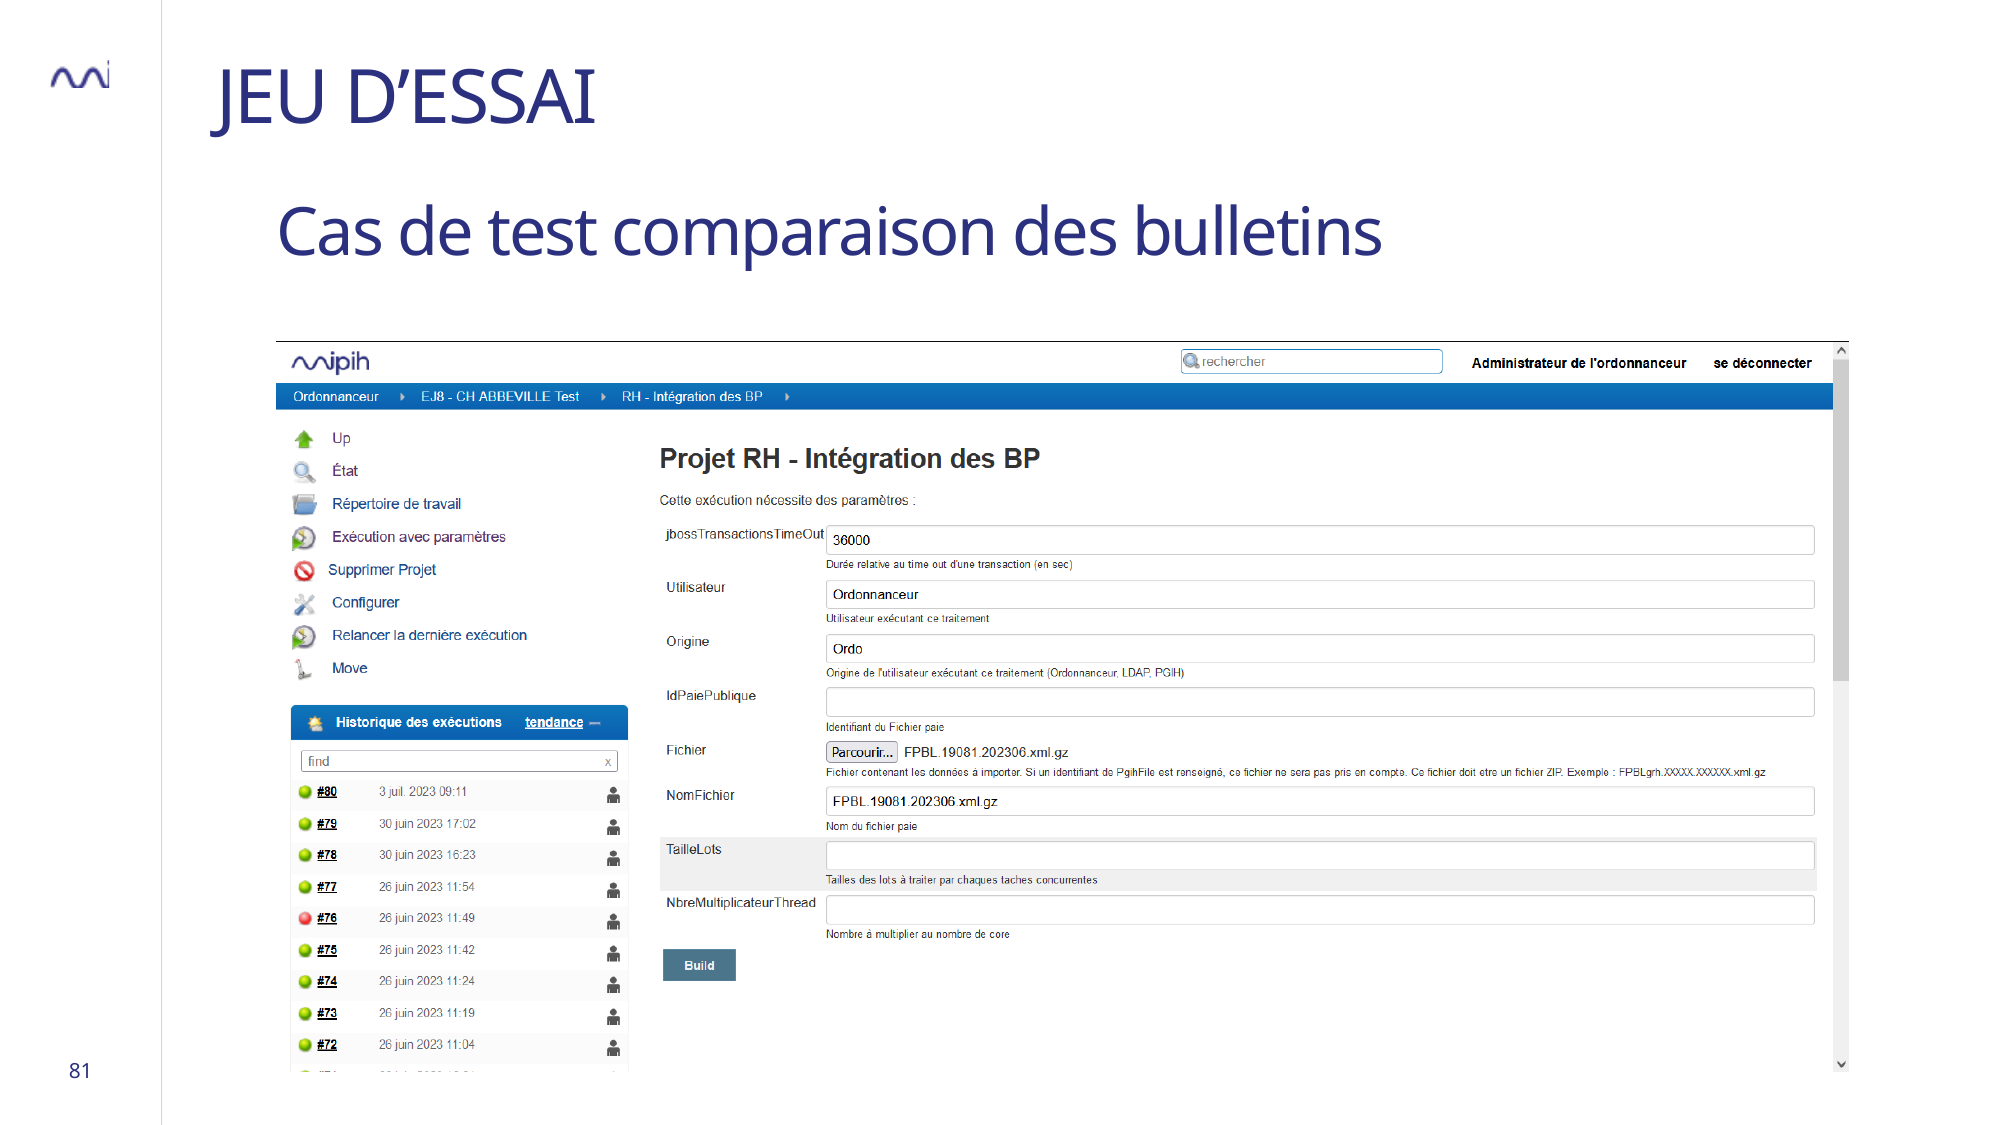

JEU D’ESSAI
Cas de test comparaison des bulletins